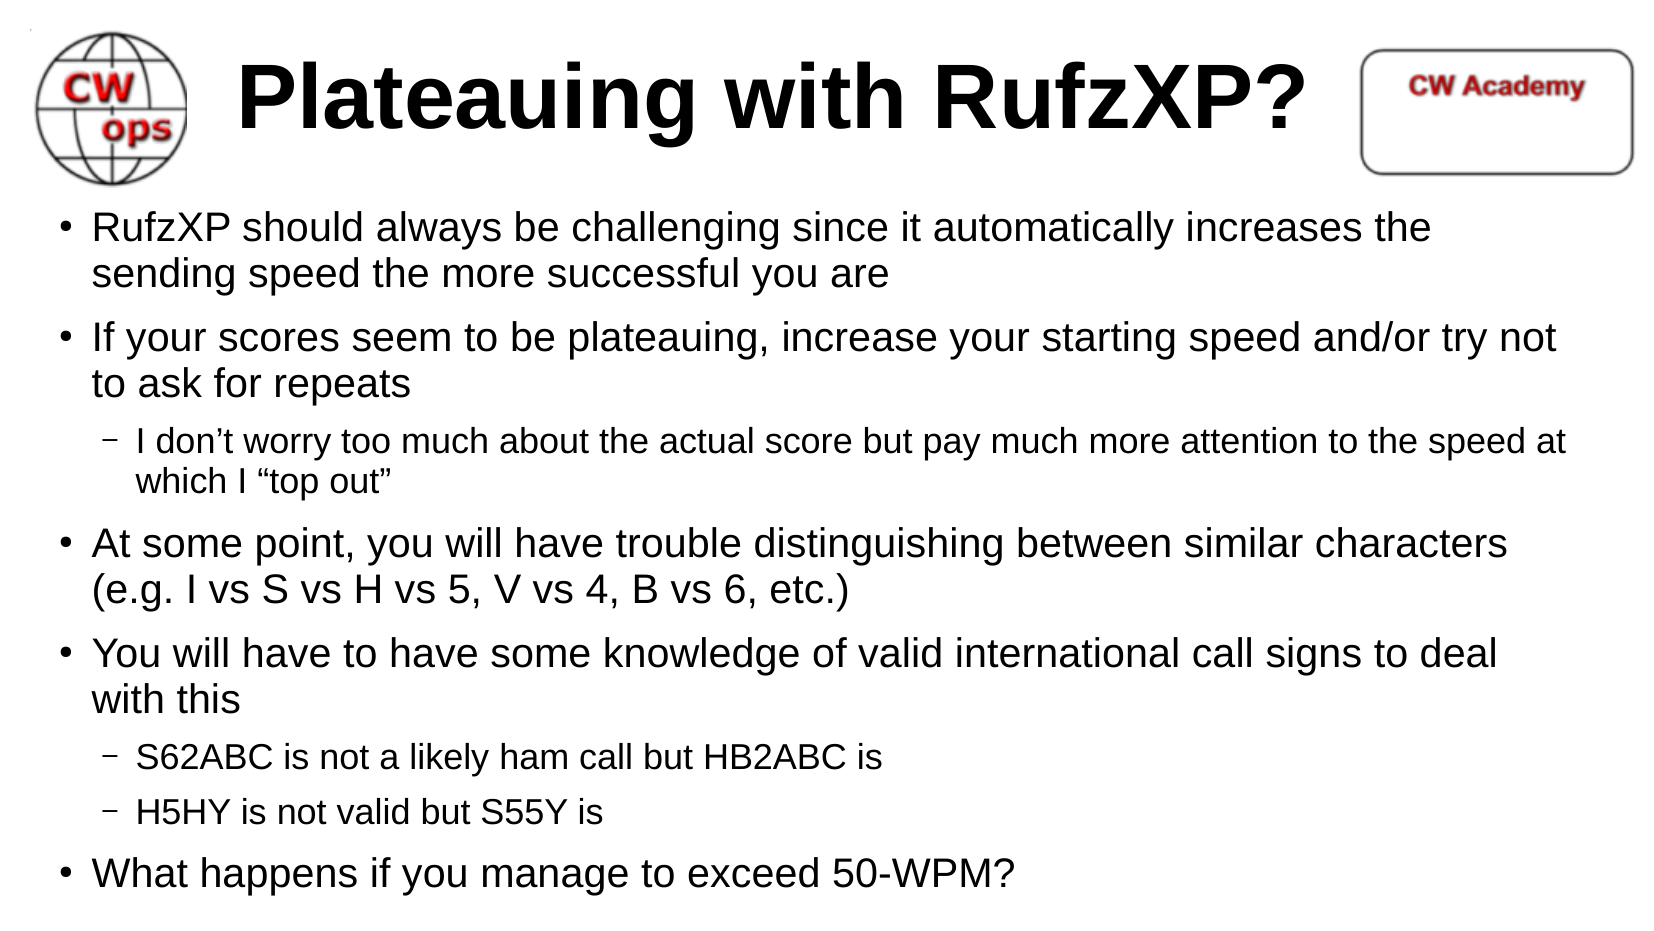

# Plateauing with RufzXP?
RufzXP should always be challenging since it automatically increases the sending speed the more successful you are
If your scores seem to be plateauing, increase your starting speed and/or try not to ask for repeats
I don’t worry too much about the actual score but pay much more attention to the speed at which I “top out”
At some point, you will have trouble distinguishing between similar characters (e.g. I vs S vs H vs 5, V vs 4, B vs 6, etc.)
You will have to have some knowledge of valid international call signs to deal with this
S62ABC is not a likely ham call but HB2ABC is
H5HY is not valid but S55Y is
What happens if you manage to exceed 50-WPM?